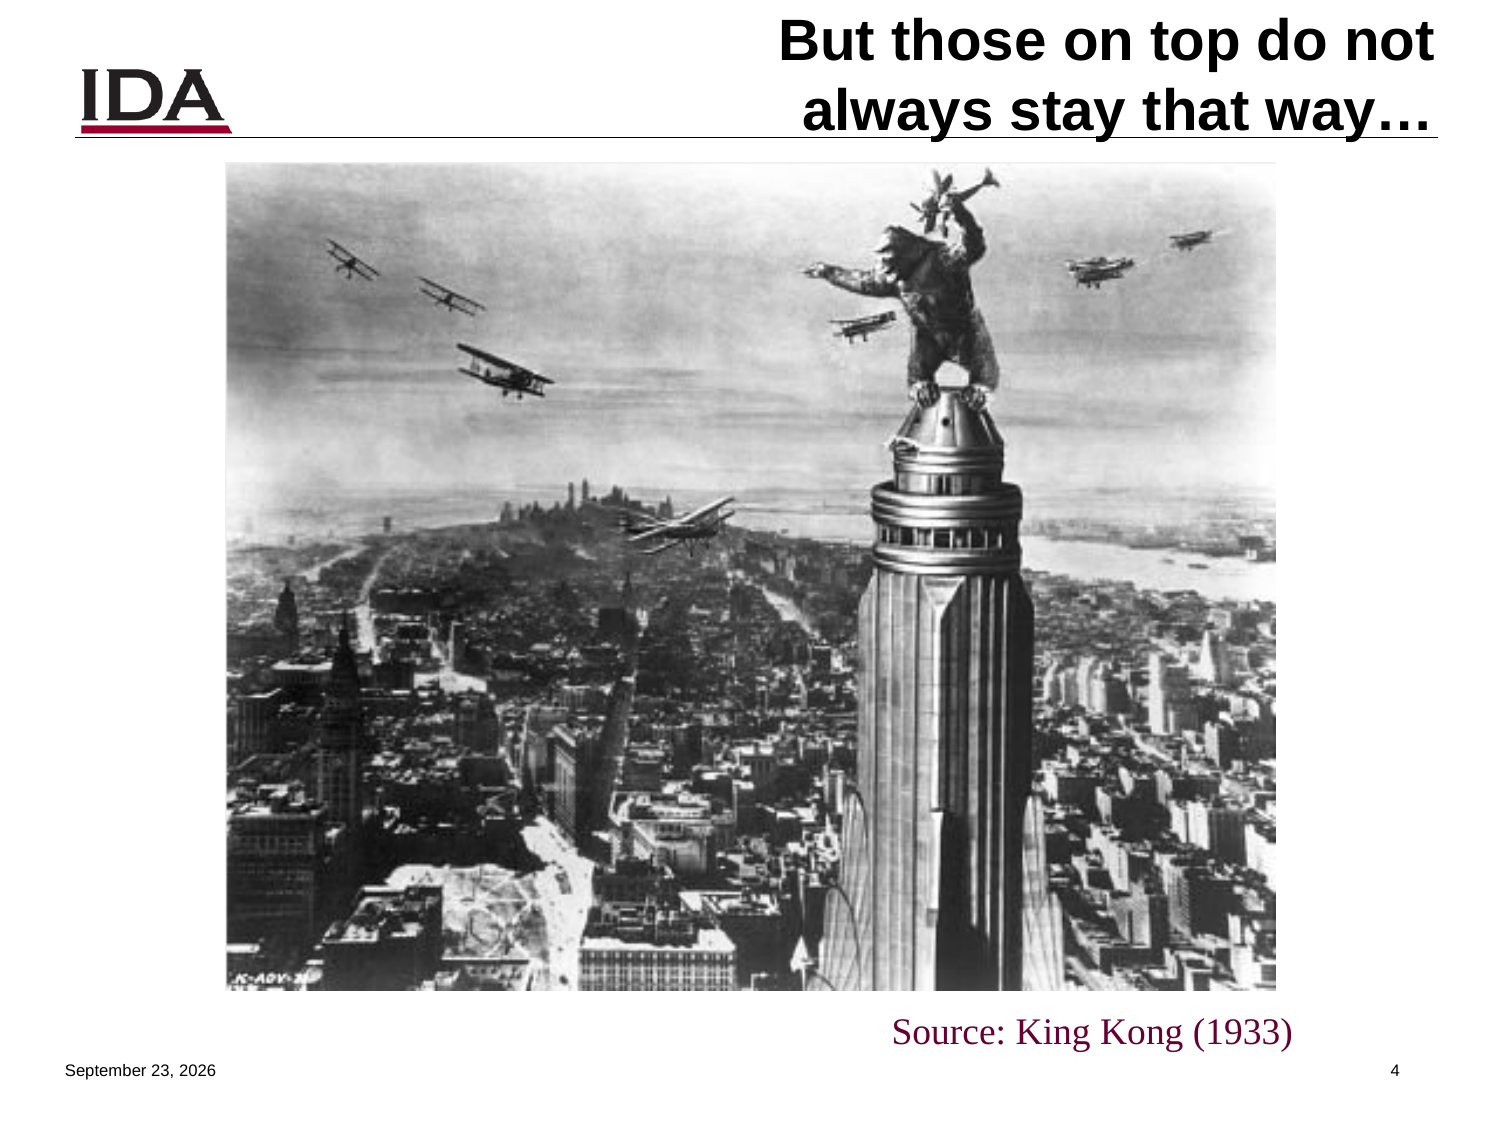

# But those on top do not always stay that way…
Source: King Kong (1933)